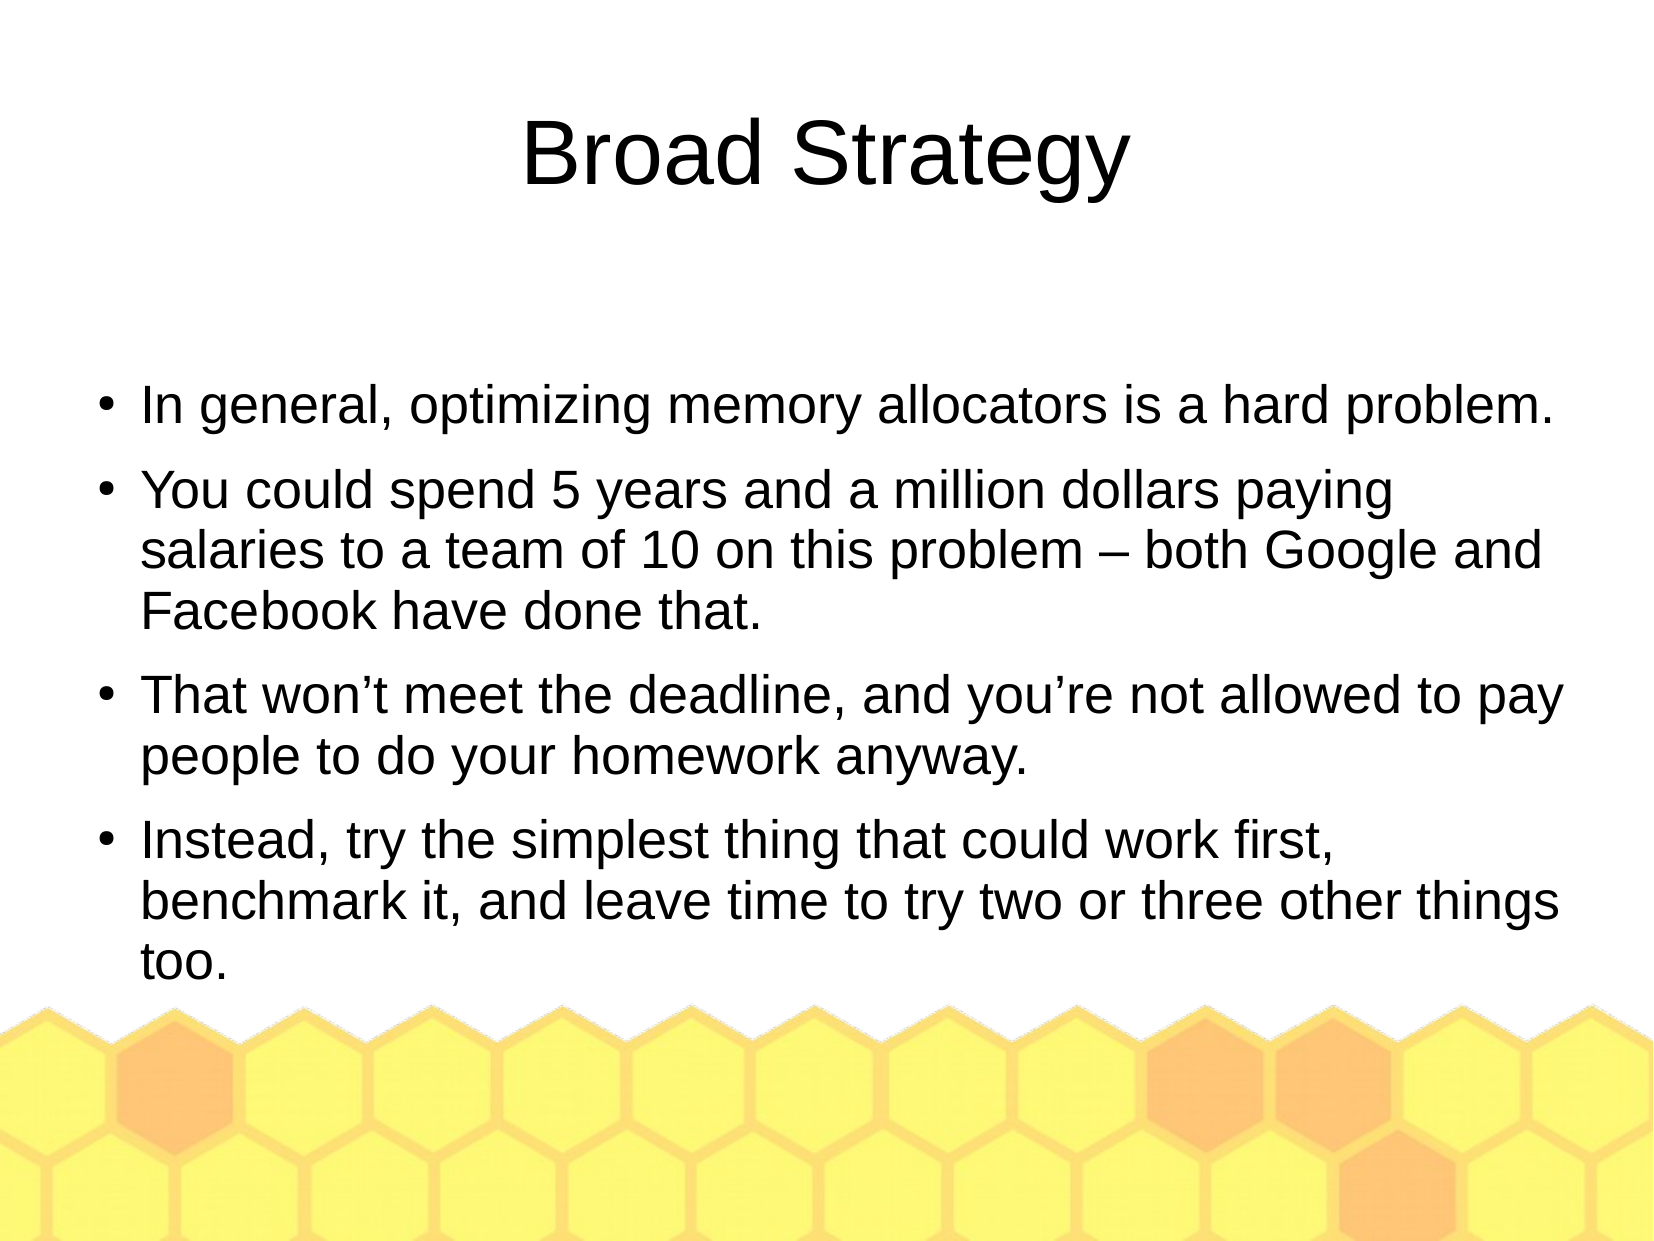

# Broad Strategy
In general, optimizing memory allocators is a hard problem.
You could spend 5 years and a million dollars paying salaries to a team of 10 on this problem – both Google and Facebook have done that.
That won’t meet the deadline, and you’re not allowed to pay people to do your homework anyway.
Instead, try the simplest thing that could work first, benchmark it, and leave time to try two or three other things too.